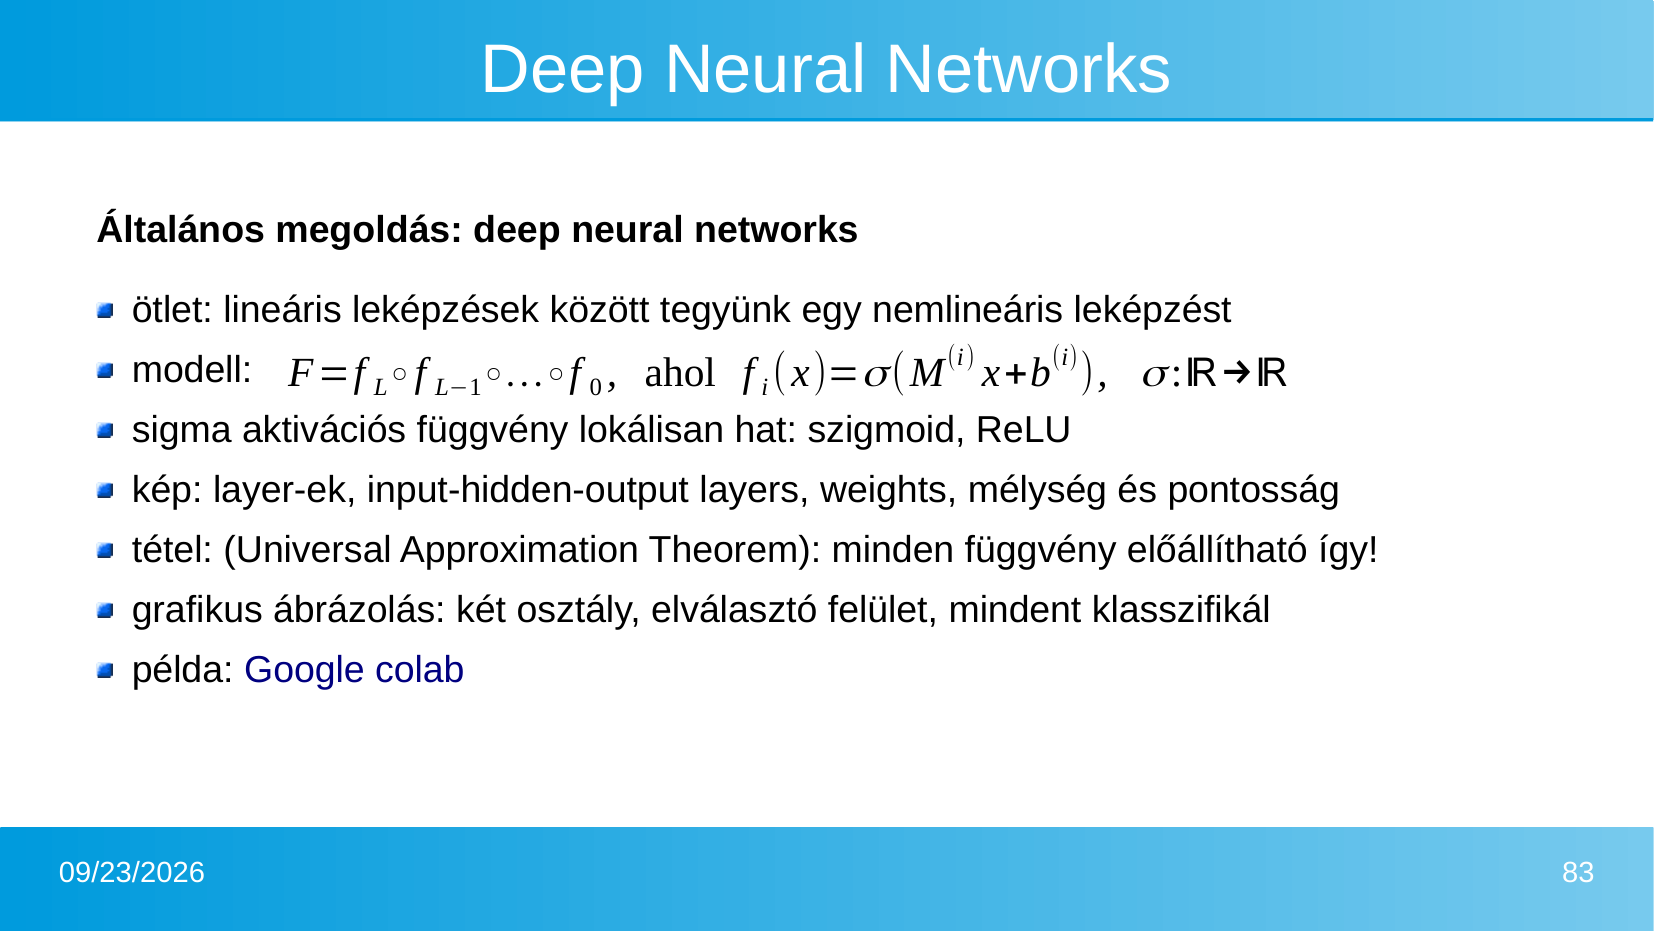

# Deep Neural Networks
Általános megoldás: deep neural networks
ötlet: lineáris leképzések között tegyünk egy nemlineáris leképzést
modell:
sigma aktivációs függvény lokálisan hat: szigmoid, ReLU
kép: layer-ek, input-hidden-output layers, weights, mélység és pontosság
tétel: (Universal Approximation Theorem): minden függvény előállítható így!
grafikus ábrázolás: két osztály, elválasztó felület, mindent klasszifikál
példa: Google colab
83